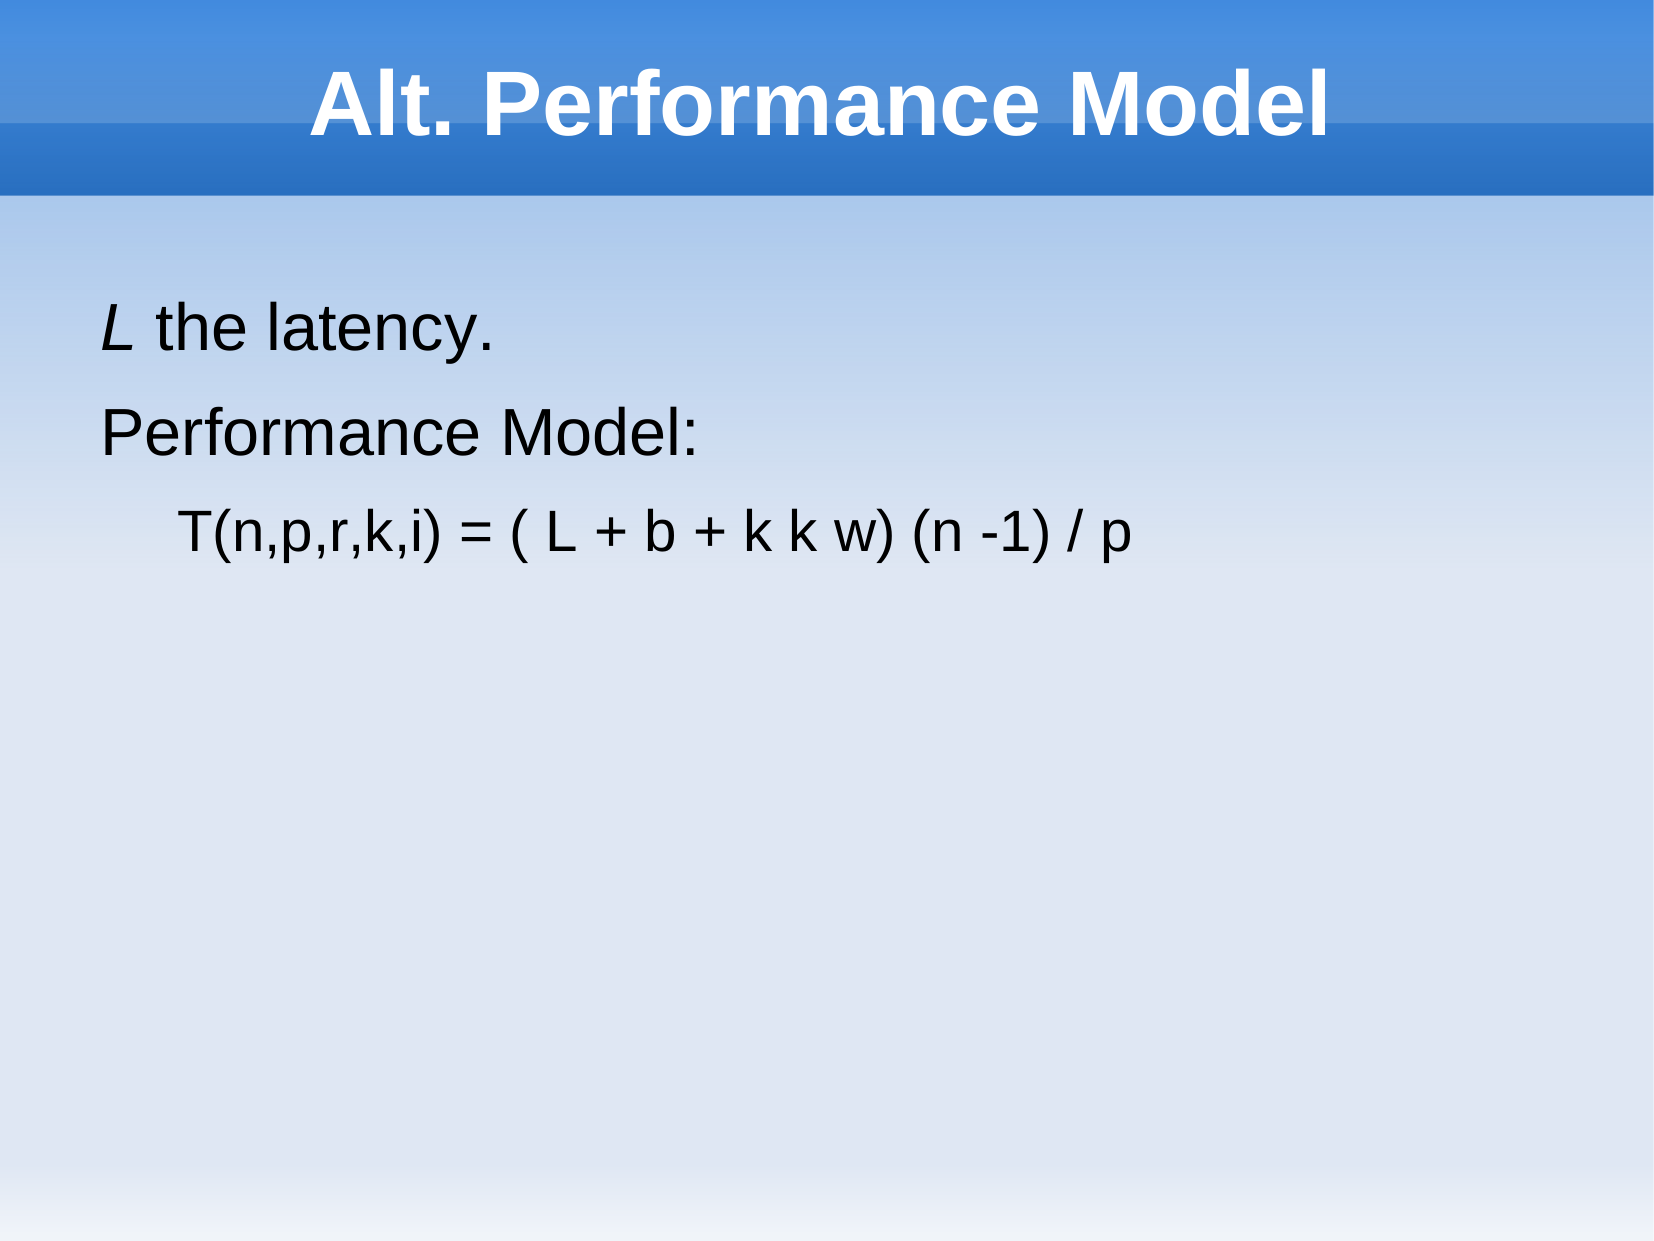

# Alt. Performance Model
L the latency.
Performance Model:
T(n,p,r,k,i) = ( L + b + k k w) (n -1) / p